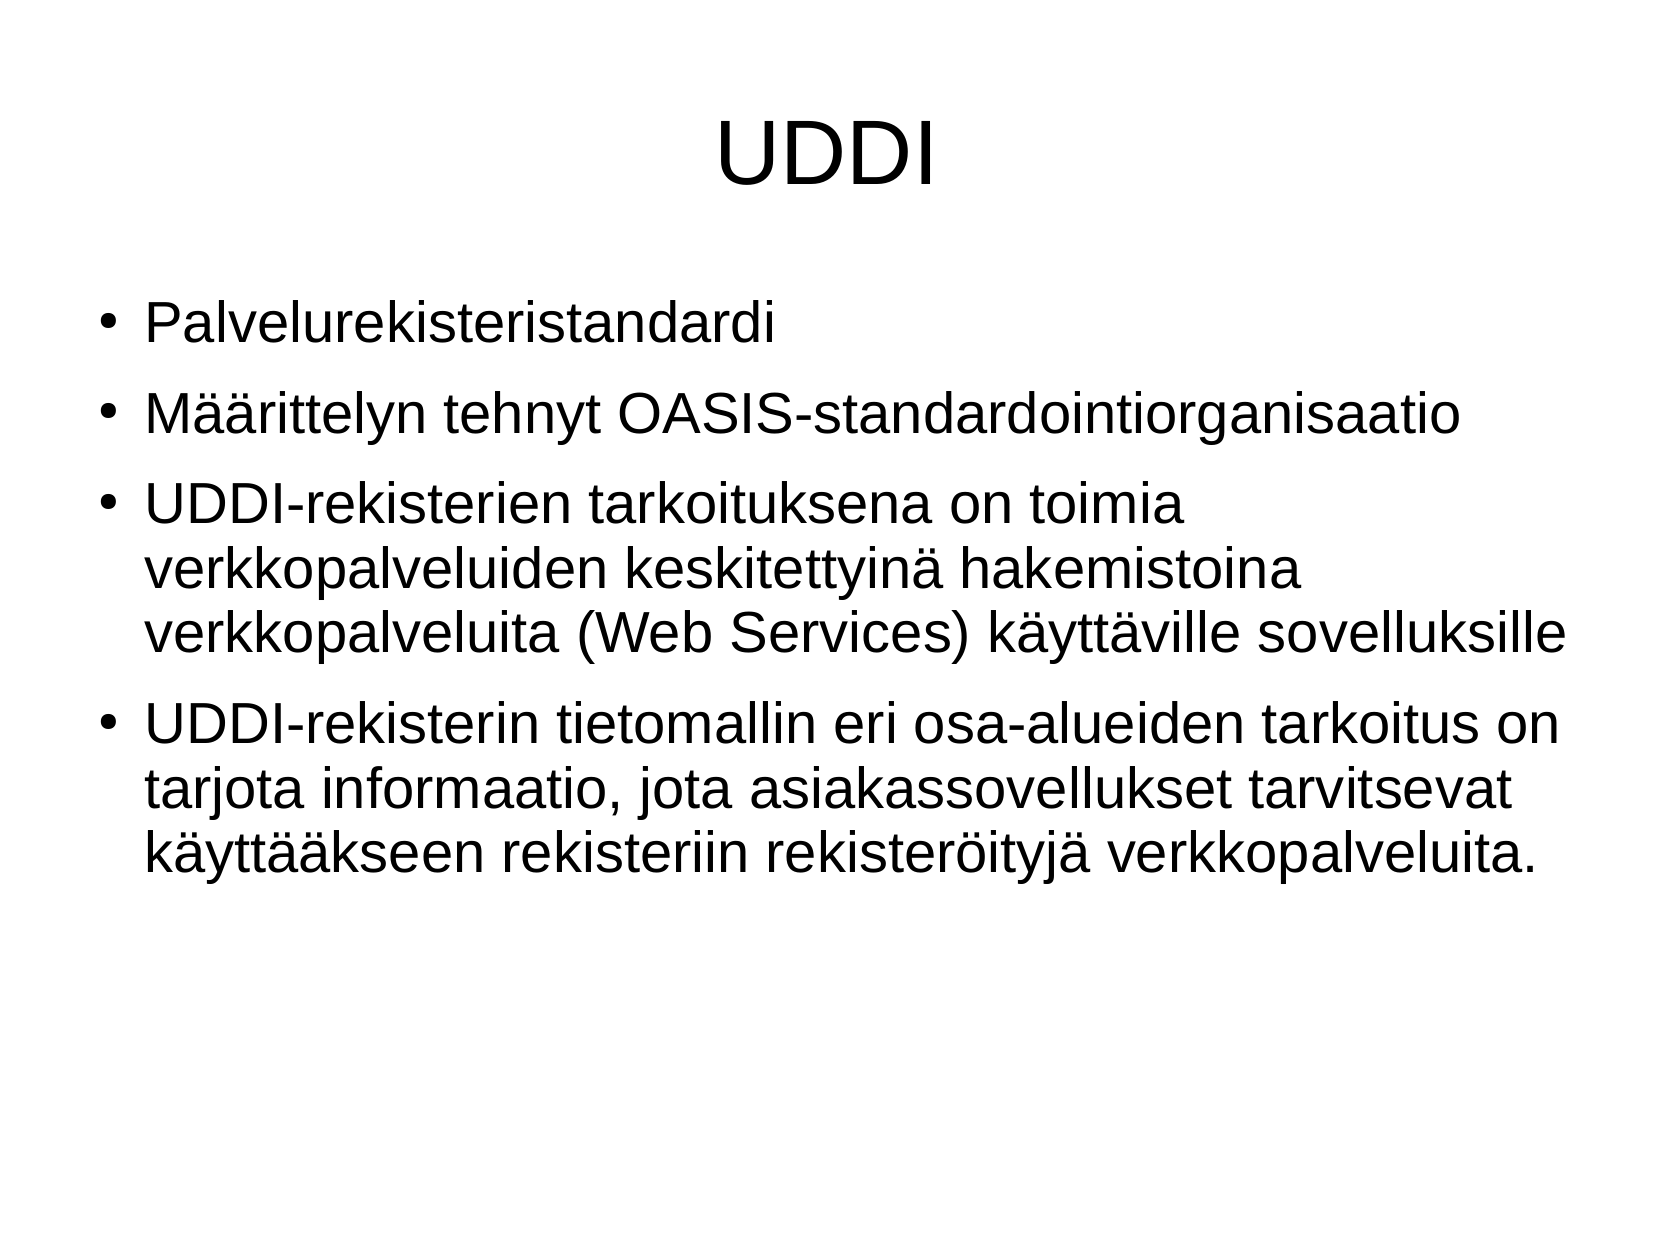

# UDDI
Palvelurekisteristandardi
Määrittelyn tehnyt OASIS-standardointiorganisaatio
UDDI-rekisterien tarkoituksena on toimia verkkopalveluiden keskitettyinä hakemistoina verkkopalveluita (Web Services) käyttäville sovelluksille
UDDI-rekisterin tietomallin eri osa-alueiden tarkoitus on tarjota informaatio, jota asiakassovellukset tarvitsevat käyttääkseen rekisteriin rekisteröityjä verkkopalveluita.